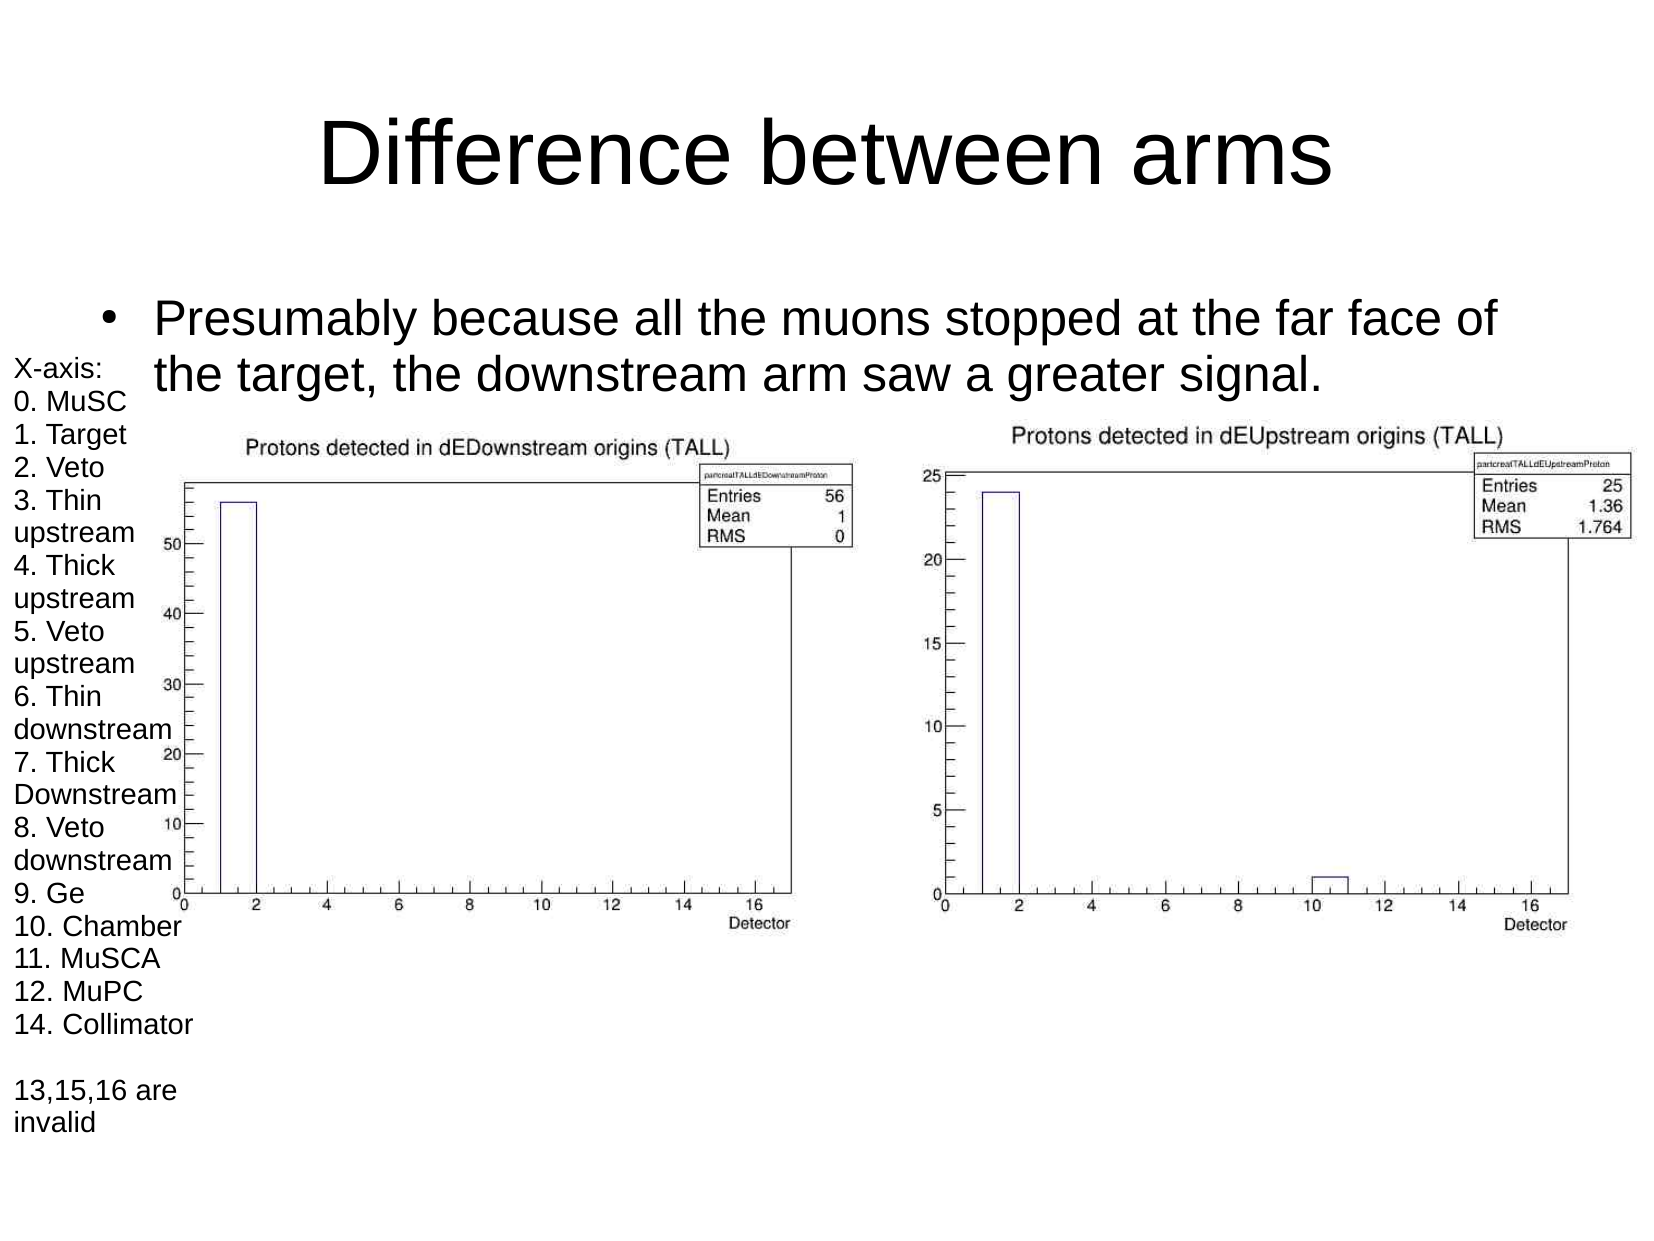

# Difference between arms
Presumably because all the muons stopped at the far face of the target, the downstream arm saw a greater signal.
X-axis:
0. MuSC
1. Target
2. Veto
3. Thin upstream
4. Thick upstream
5. Veto upstream
6. Thin downstream
7. Thick Downstream
8. Veto downstream
9. Ge
10. Chamber
11. MuSCA
12. MuPC
14. Collimator
13,15,16 are invalid